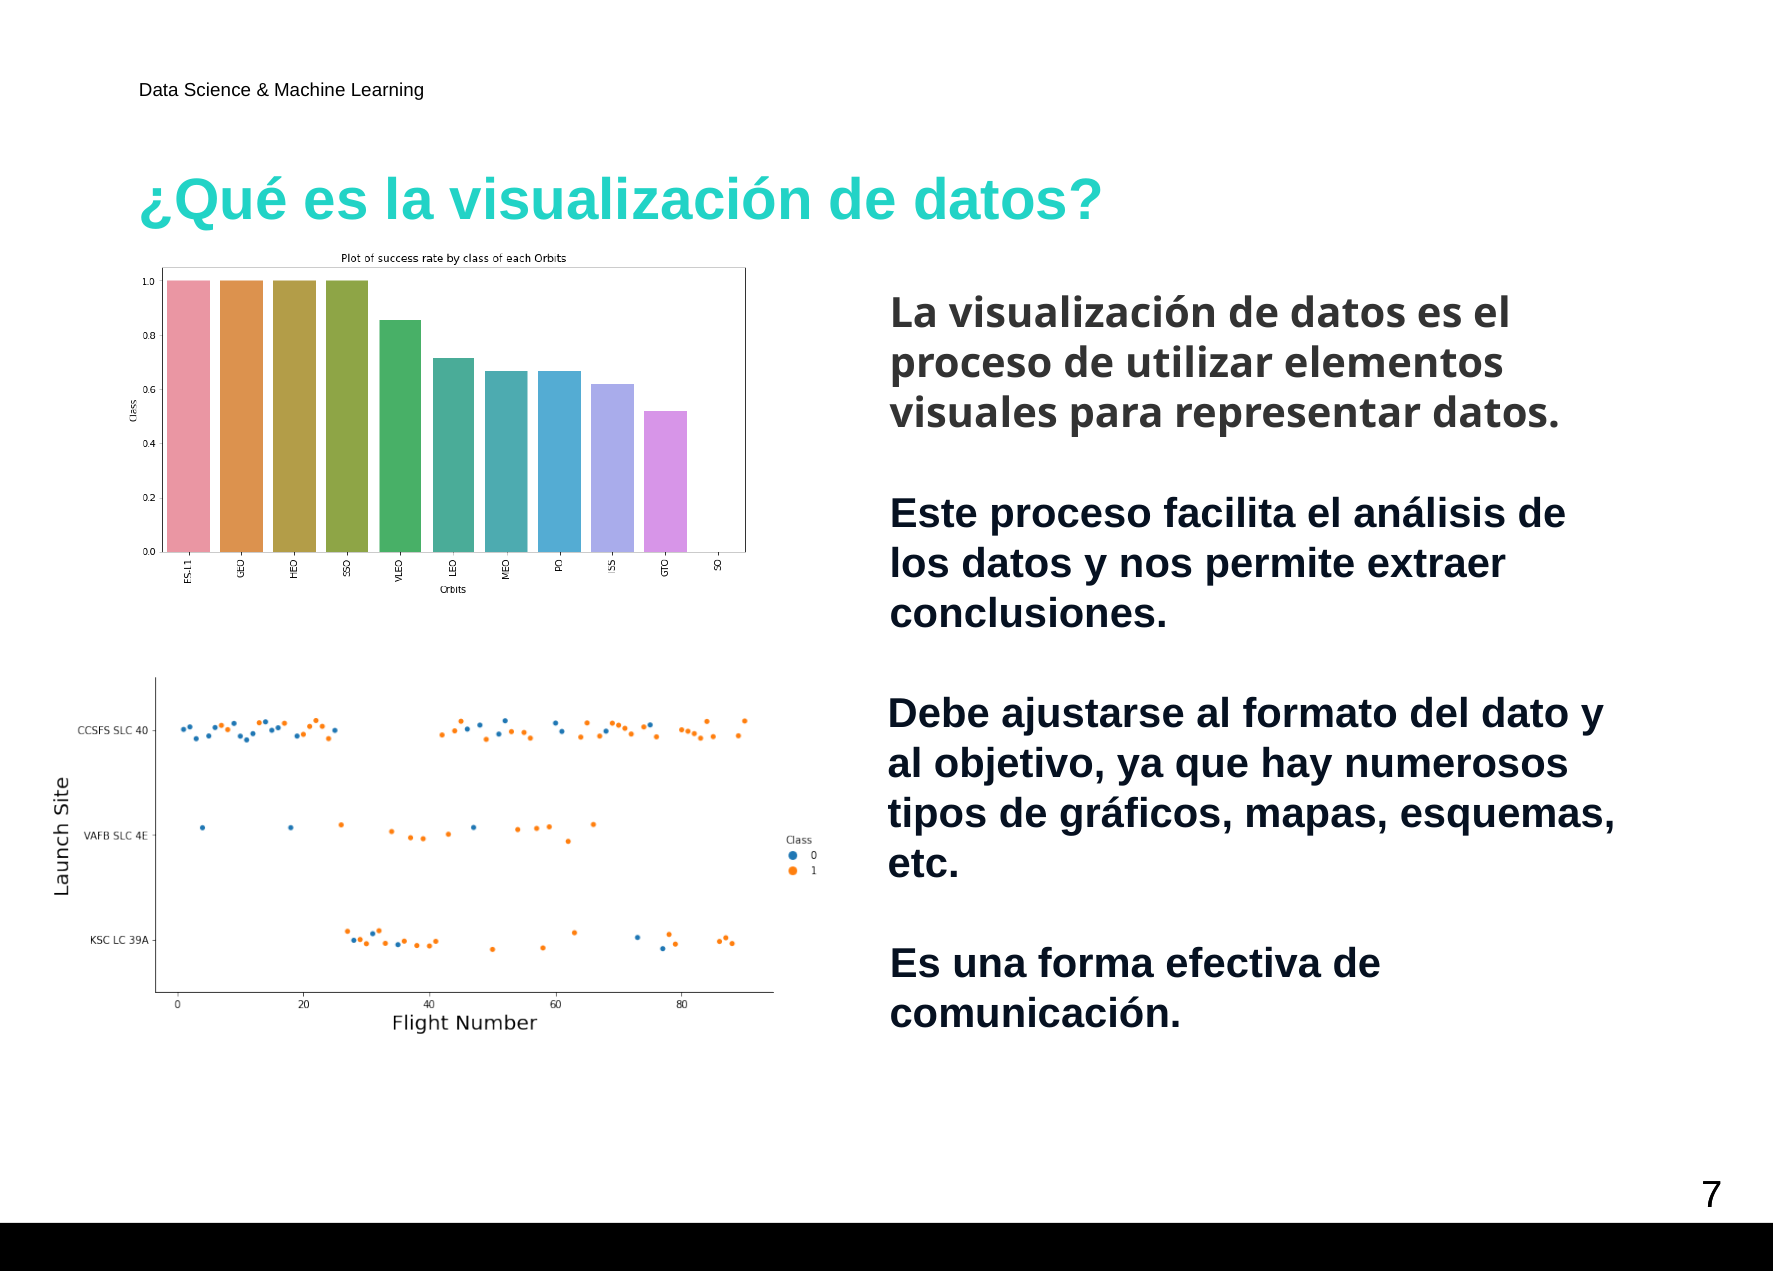

Data Science & Machine Learning
¿Qué es la visualización de datos?
# La visualización de datos es el proceso de utilizar elementos visuales para representar datos.
Este proceso facilita el análisis de los datos y nos permite extraer conclusiones.
Debe ajustarse al formato del dato y al objetivo, ya que hay numerosos tipos de gráficos, mapas, esquemas, etc.
Es una forma efectiva de comunicación.